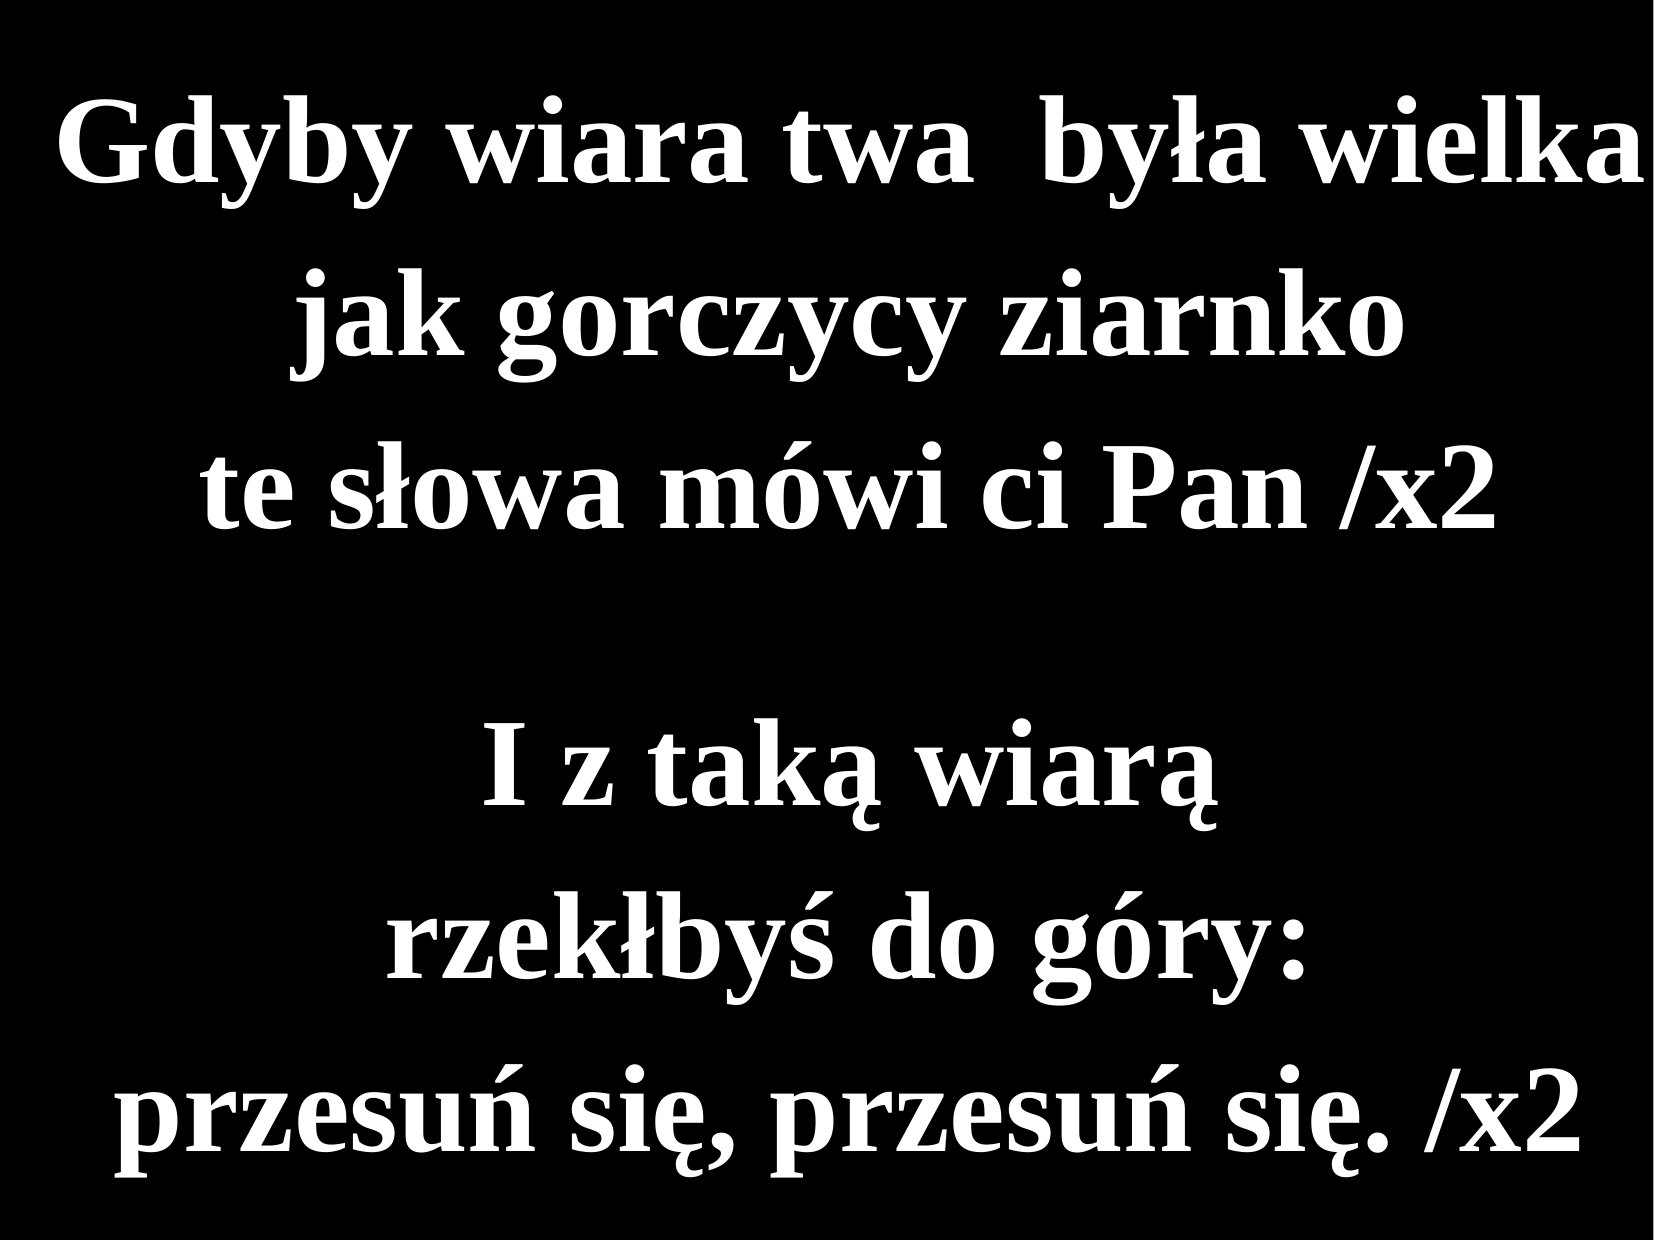

# Gdyby wiara twa była wielka
ppp
jak gorczycy ziarnko
ppp
te słowa mówi ci Pan /x2
I z taką wiarą
ppp
rzekłbyś do góry:
ppp
przesuń się, przesuń się. /x2